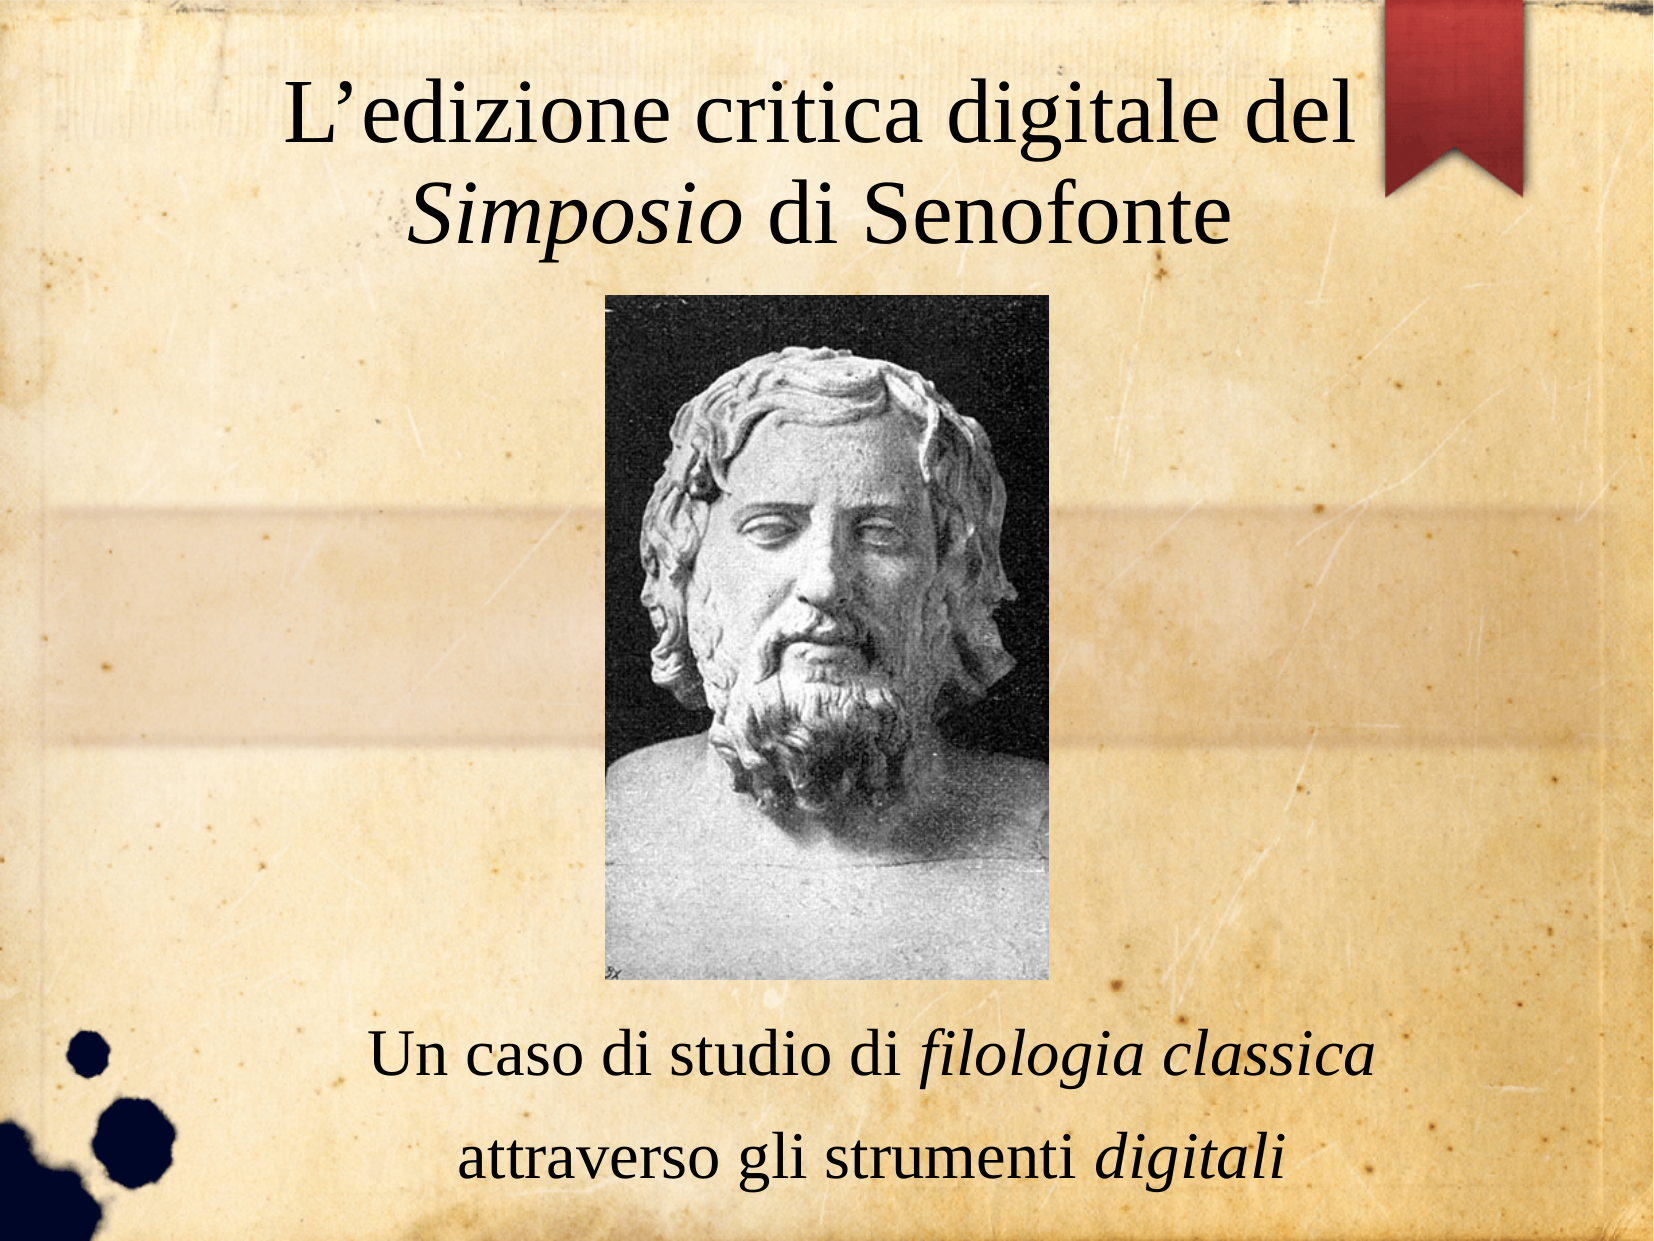

# L’edizione critica digitale del Simposio di Senofonte
Un caso di studio di filologia classica
attraverso gli strumenti digitali